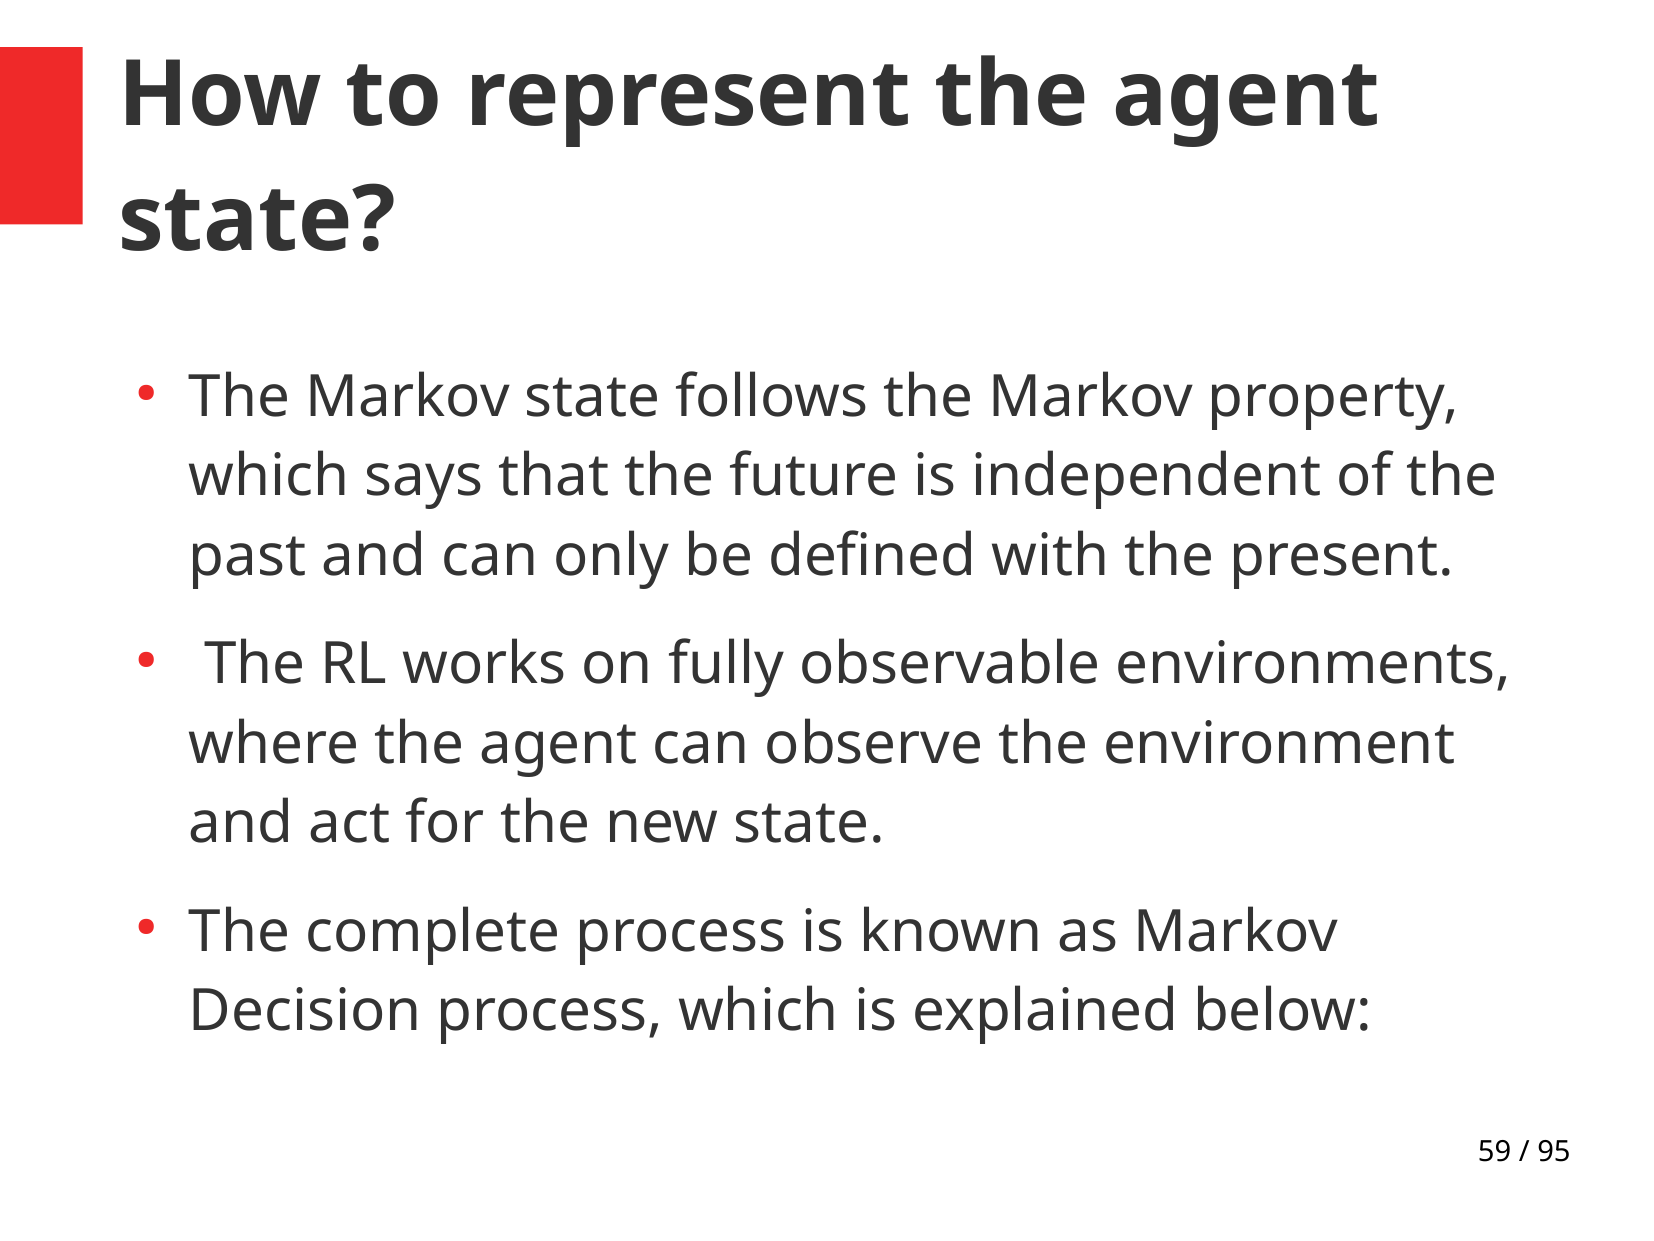

# How to represent the agent state?
The Markov state follows the Markov property, which says that the future is independent of the past and can only be defined with the present.
 The RL works on fully observable environments, where the agent can observe the environment and act for the new state.
The complete process is known as Markov Decision process, which is explained below:
59